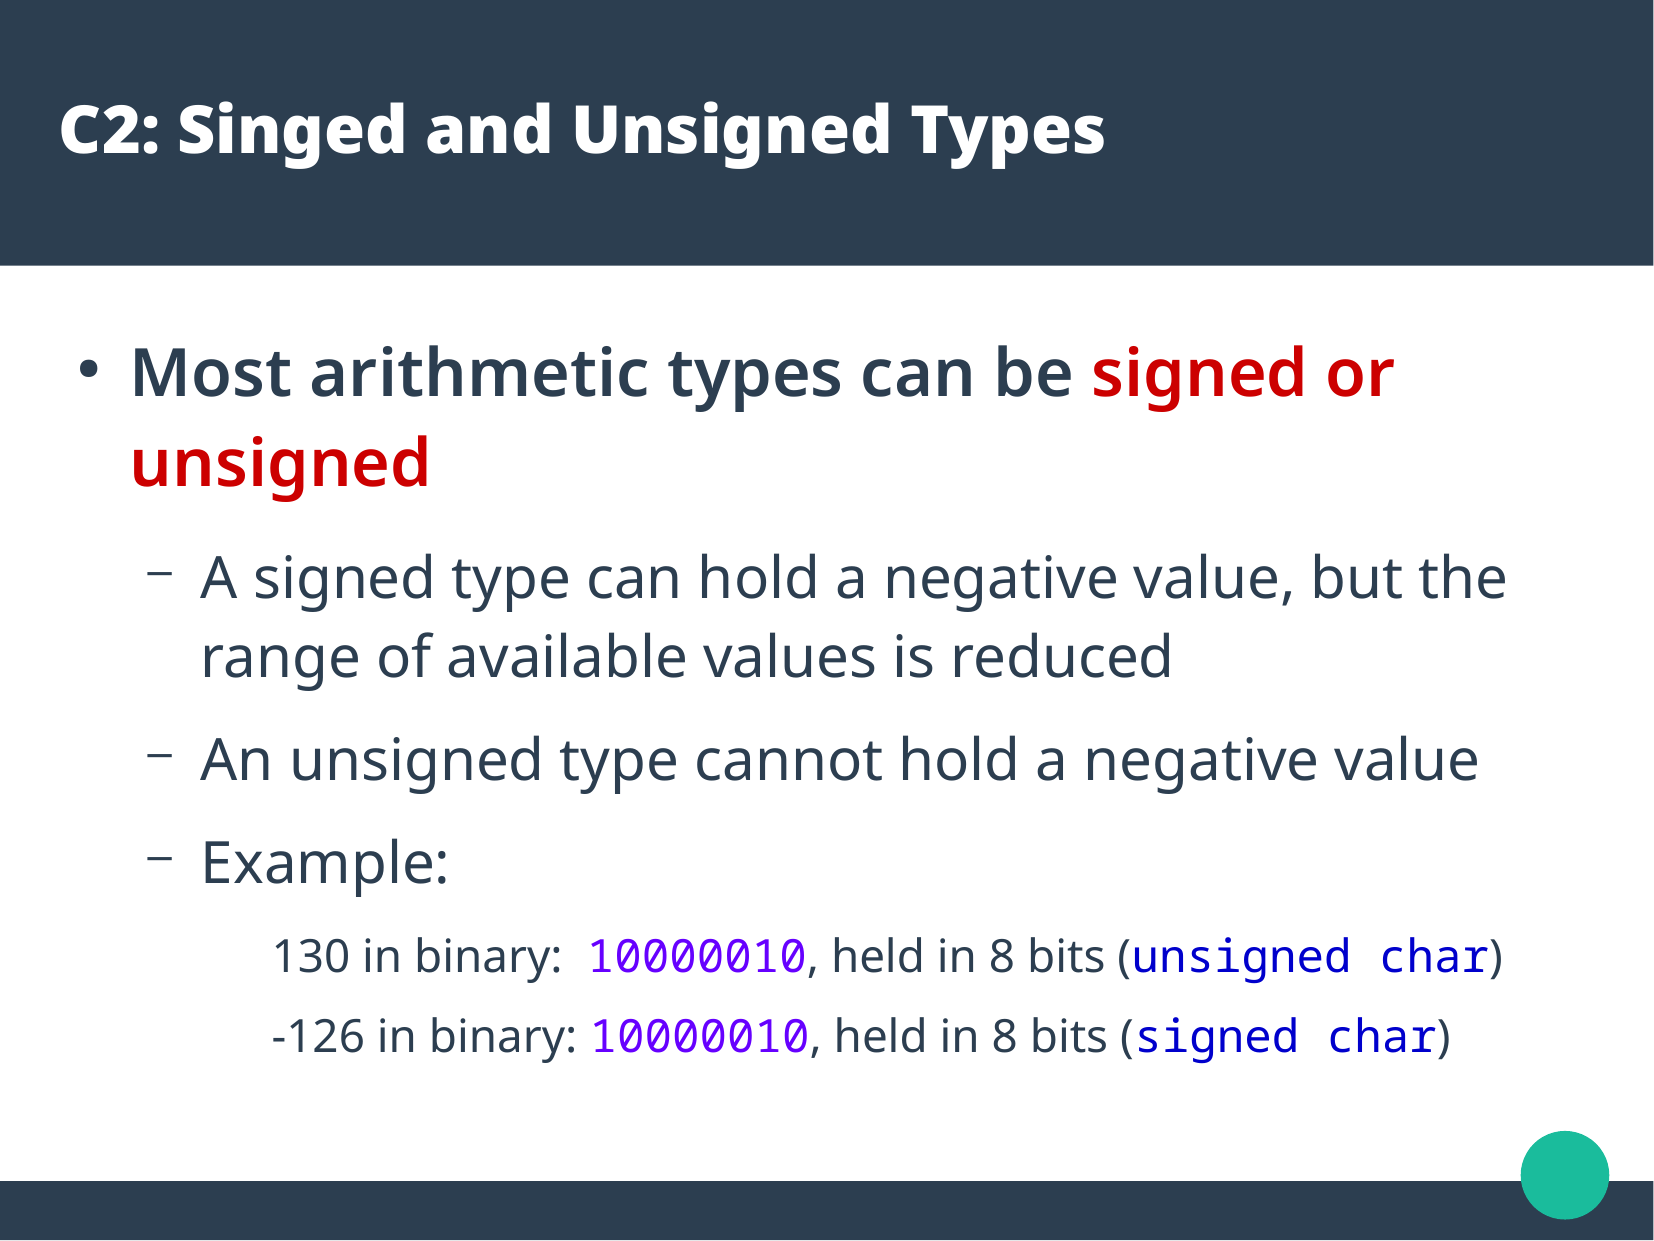

# C2: Singed and Unsigned Types
Most arithmetic types can be signed or unsigned
A signed type can hold a negative value, but the range of available values is reduced
An unsigned type cannot hold a negative value
Example:
130 in binary: 10000010, held in 8 bits (unsigned char)
-126 in binary: 10000010, held in 8 bits (signed char)